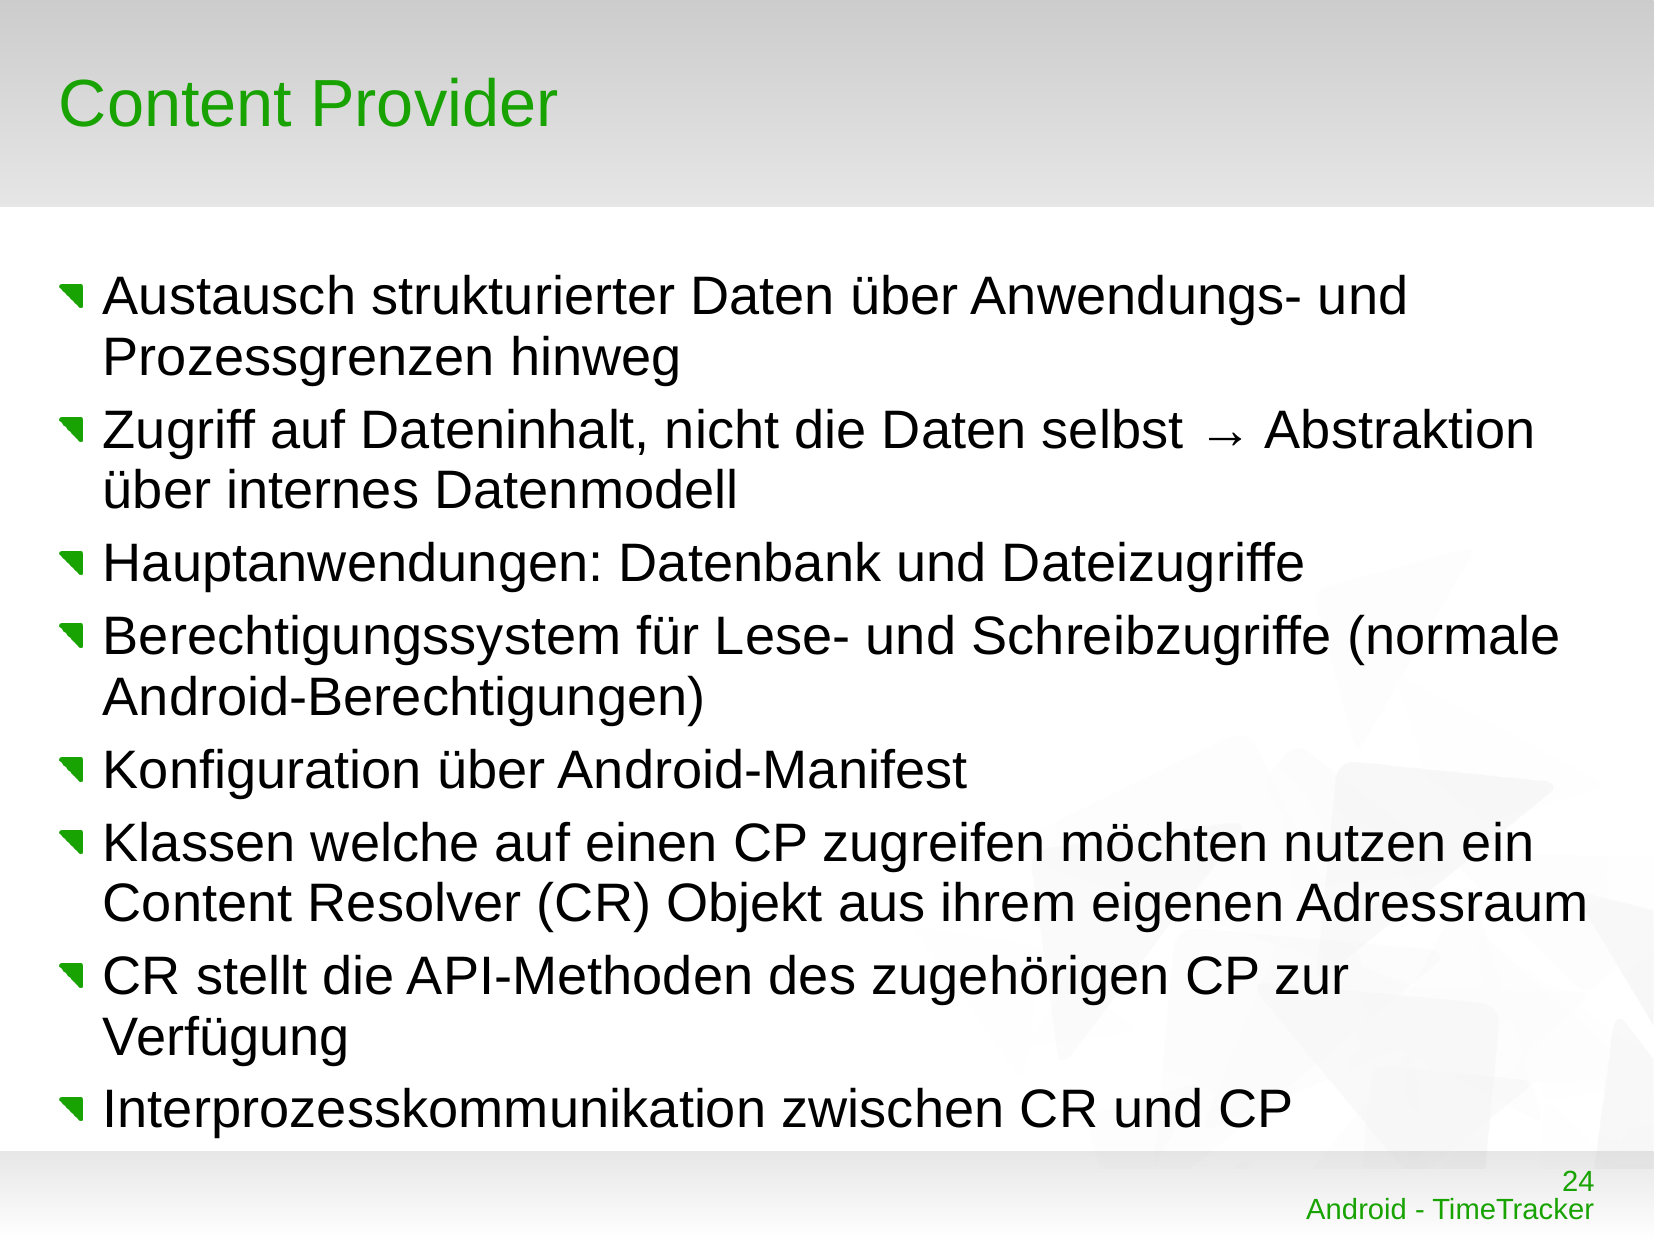

# Content Provider
Austausch strukturierter Daten über Anwendungs- und Prozessgrenzen hinweg
Zugriff auf Dateninhalt, nicht die Daten selbst → Abstraktion über internes Datenmodell
Hauptanwendungen: Datenbank und Dateizugriffe
Berechtigungssystem für Lese- und Schreibzugriffe (normale Android-Berechtigungen)
Konfiguration über Android-Manifest
Klassen welche auf einen CP zugreifen möchten nutzen ein Content Resolver (CR) Objekt aus ihrem eigenen Adressraum
CR stellt die API-Methoden des zugehörigen CP zur Verfügung
Interprozesskommunikation zwischen CR und CP
24
Android - TimeTracker